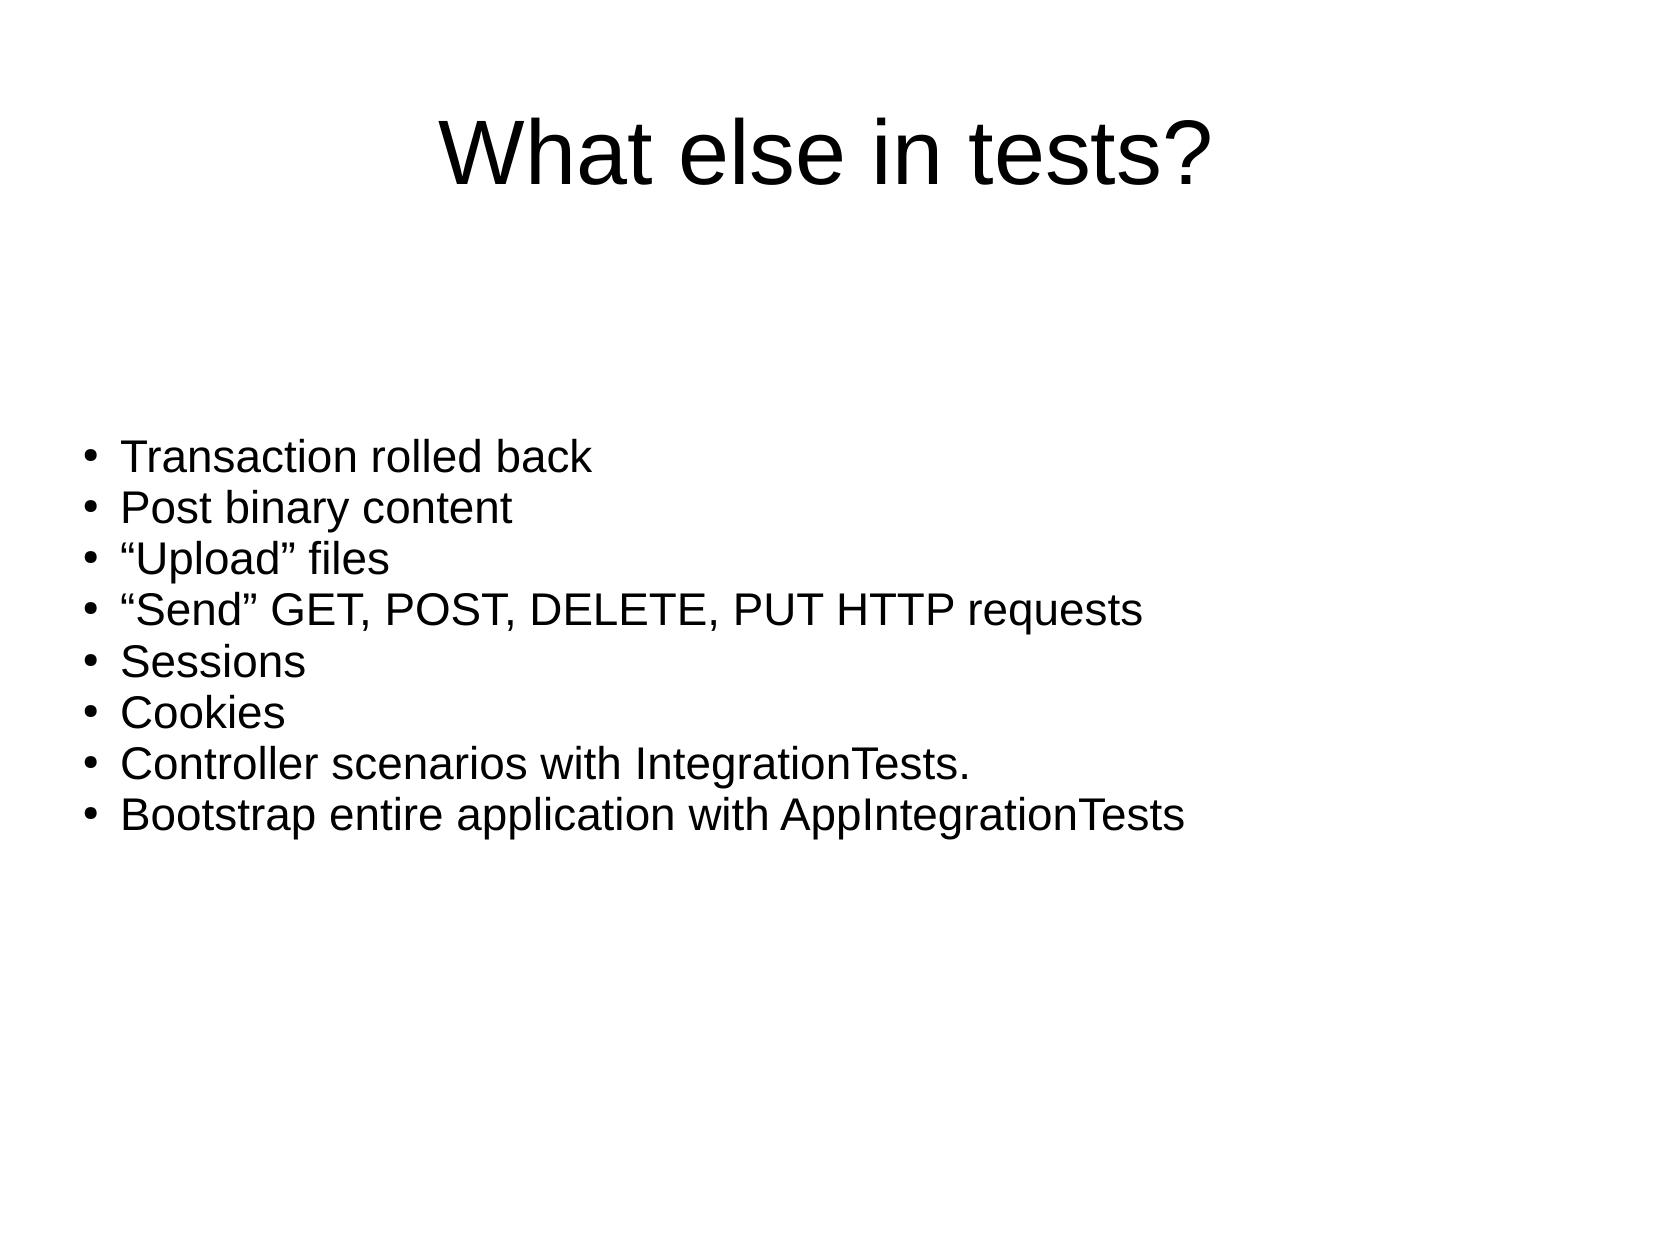

# What else in tests?
Transaction rolled back
Post binary content
“Upload” files
“Send” GET, POST, DELETE, PUT HTTP requests
Sessions
Cookies
Controller scenarios with IntegrationTests.
Bootstrap entire application with AppIntegrationTests